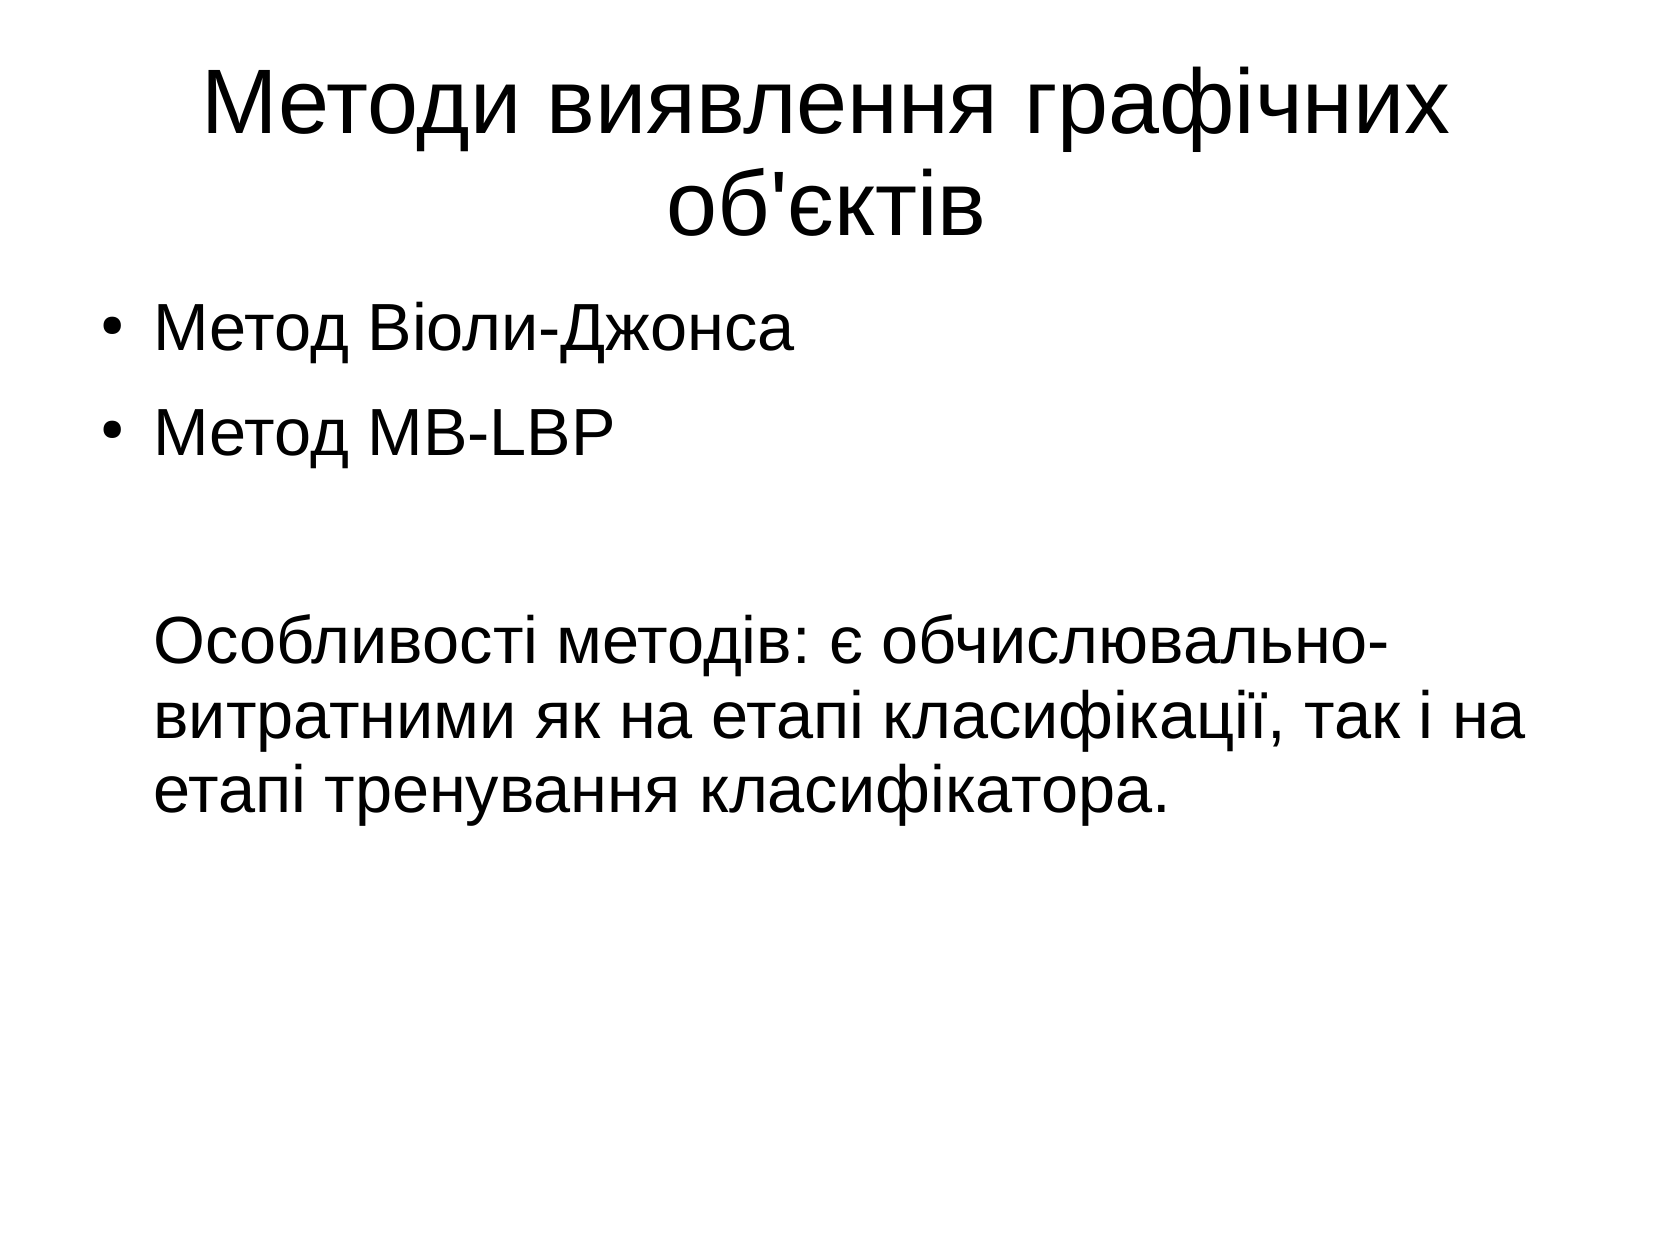

# Методи виявлення графічних об'єктів
Метод Віоли-Джонса
Метод MB-LBP
Особливості методів: є обчислювально-витратними як на етапі класифікації, так і на етапі тренування класифікатора.